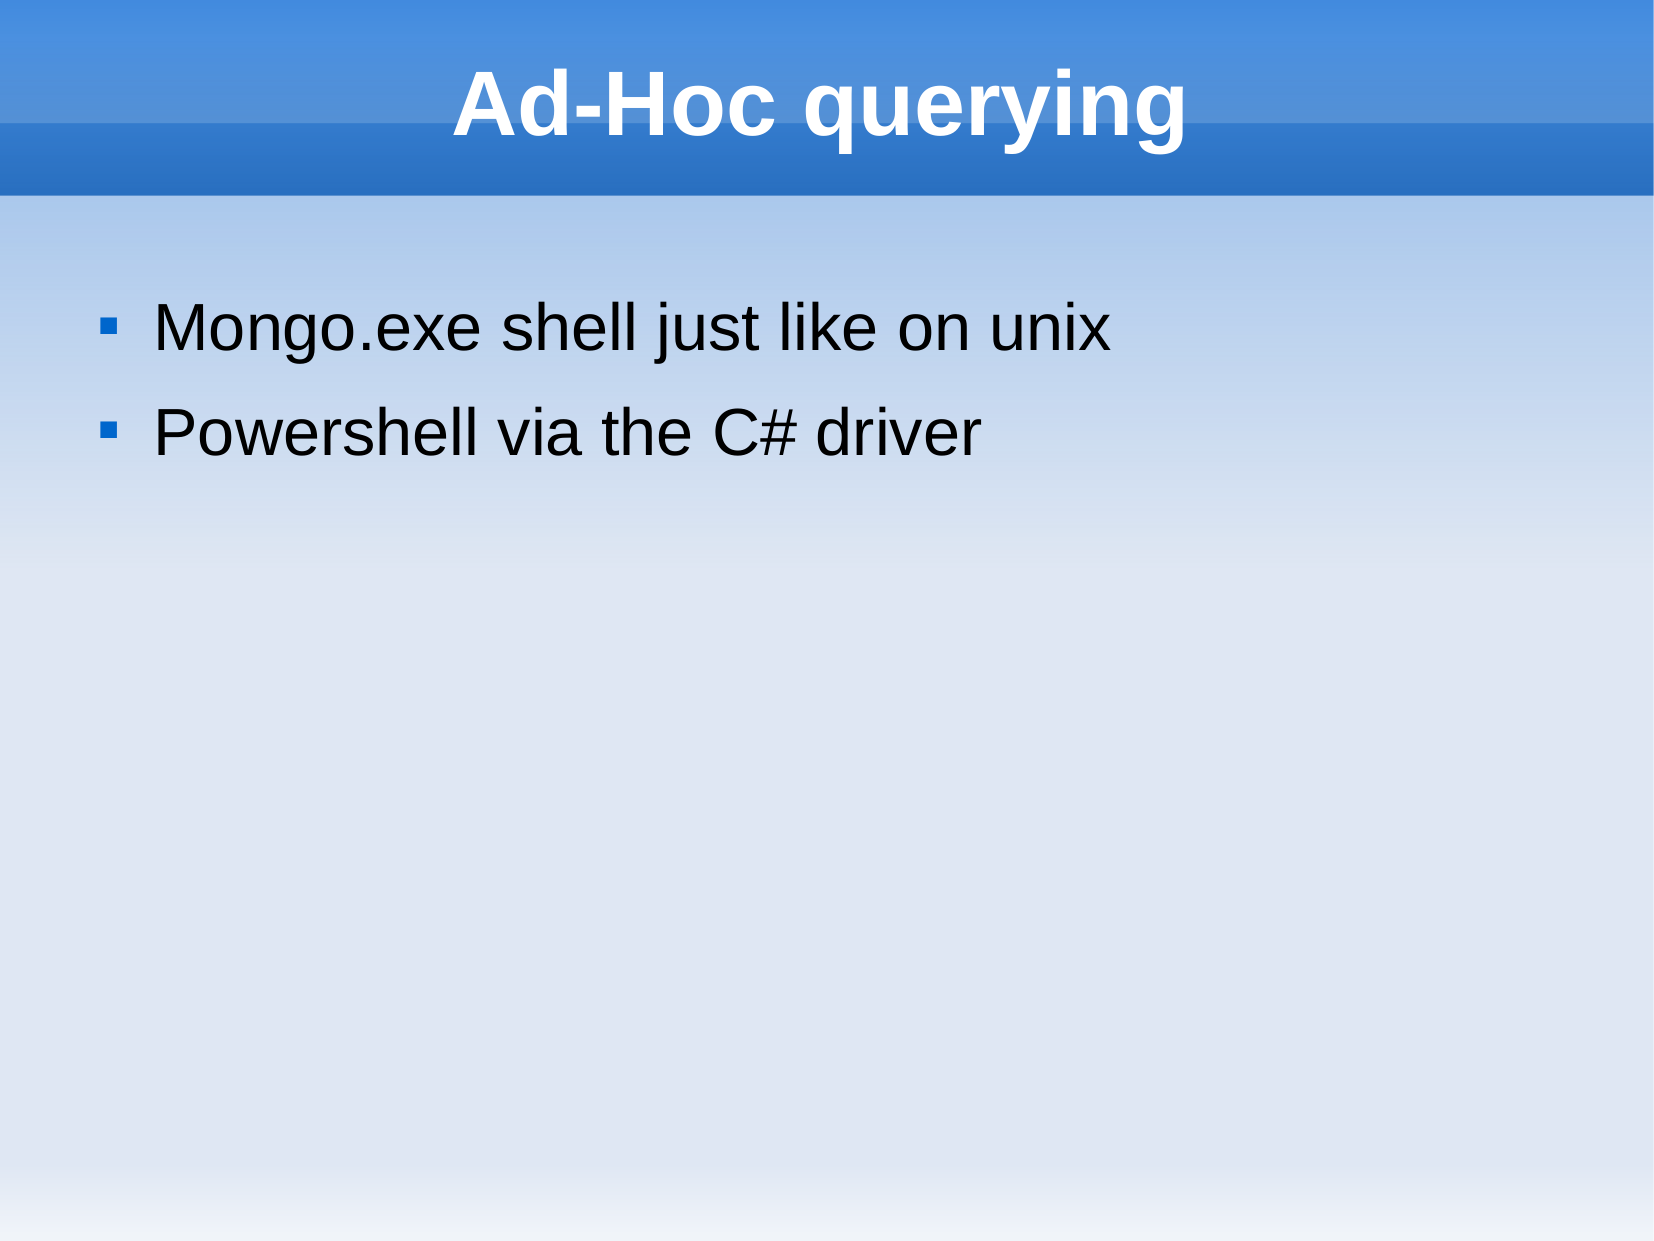

# Ad-Hoc querying
Mongo.exe shell just like on unix
Powershell via the C# driver